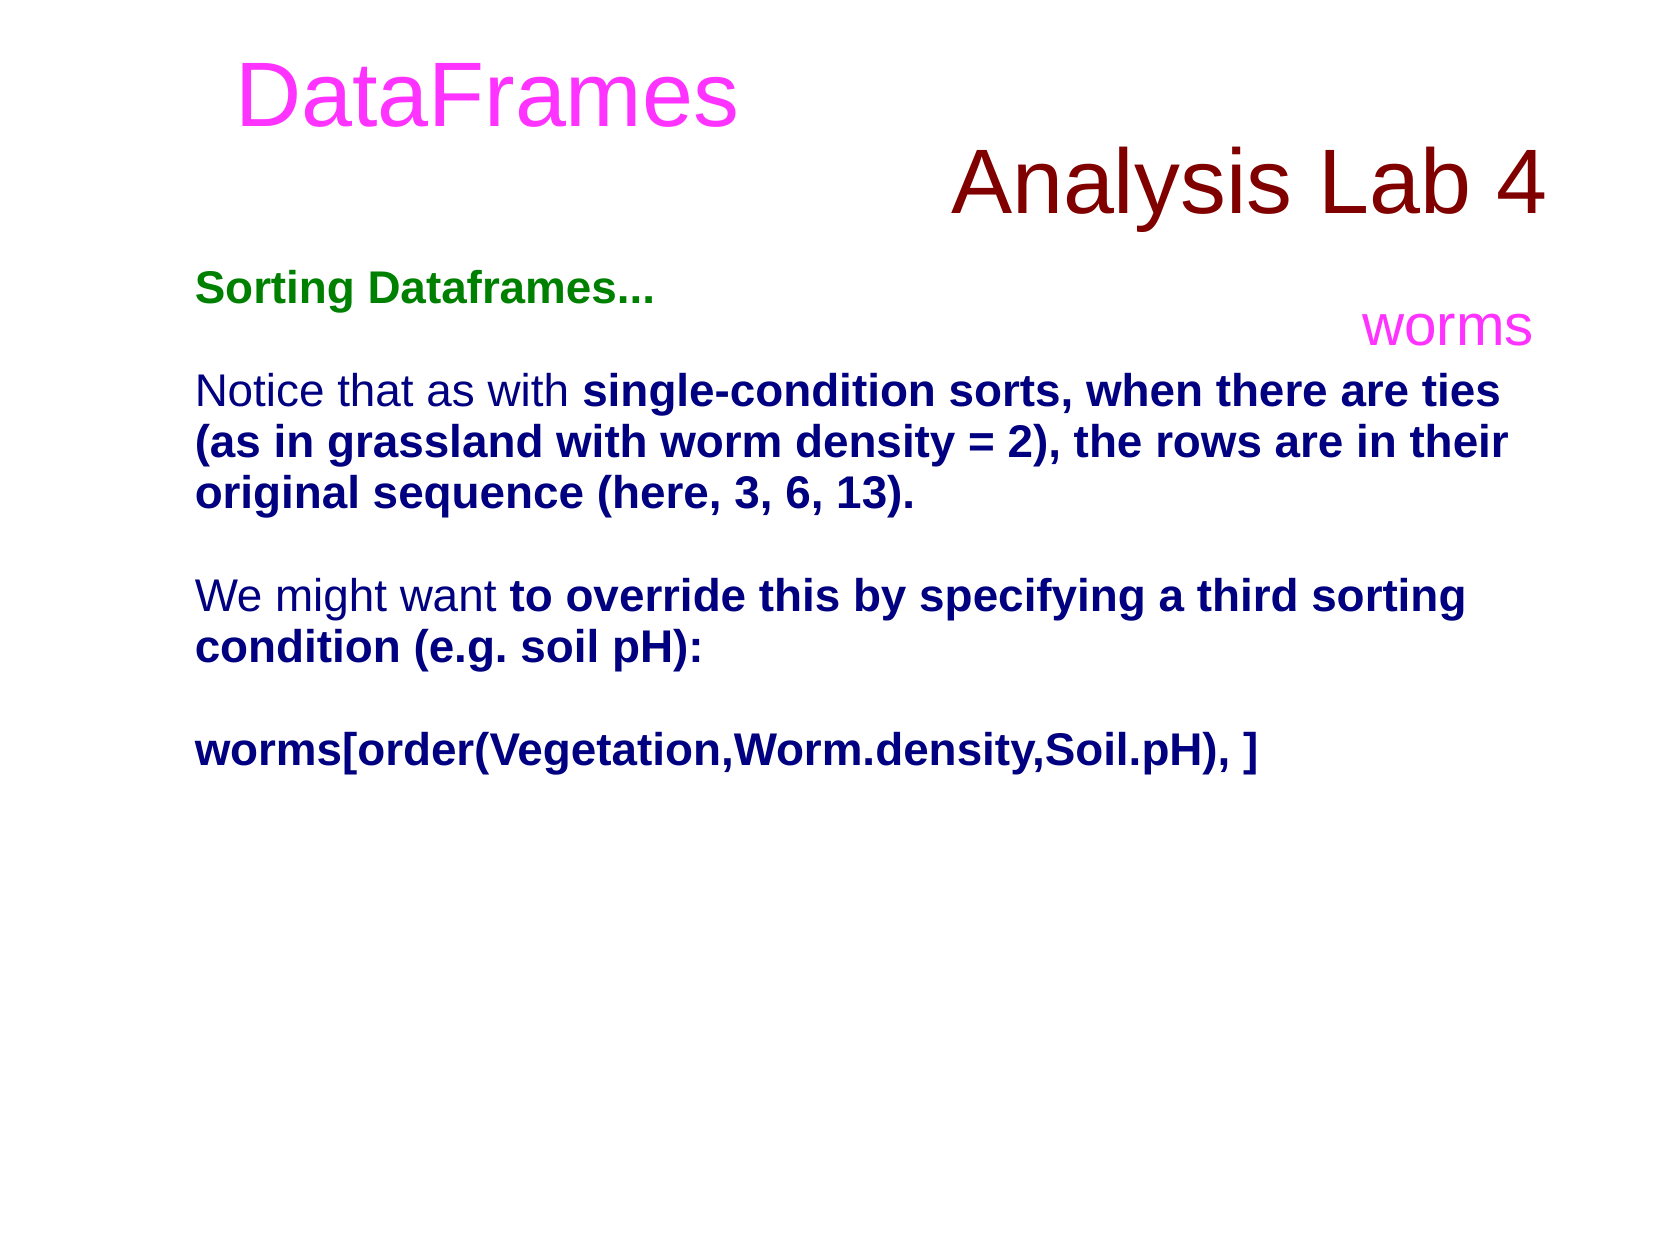

DataFrames
# Analysis Lab 4
Sorting Dataframes...
Notice that as with single-condition sorts, when there are ties (as in grassland with worm density = 2), the rows are in their original sequence (here, 3, 6, 13).
We might want to override this by specifying a third sorting condition (e.g. soil pH):
worms[order(Vegetation,Worm.density,Soil.pH), ]
worms